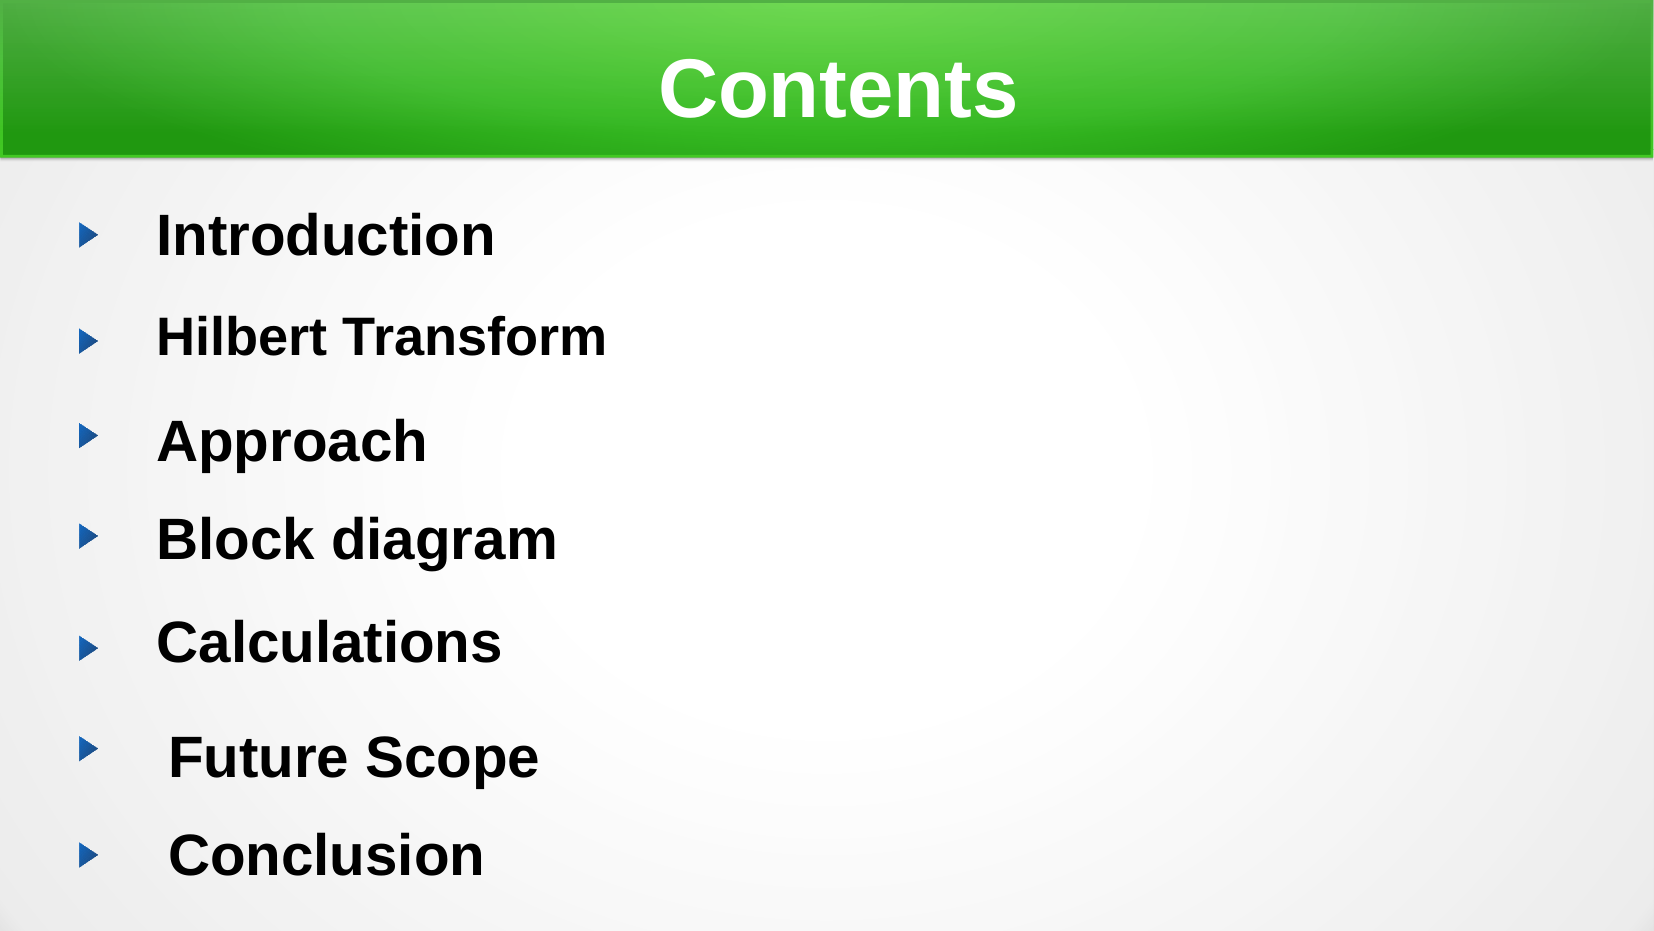

# Contents
Introduction
Hilbert Transform
Approach
Block diagram
Calculations
Future Scope
Conclusion